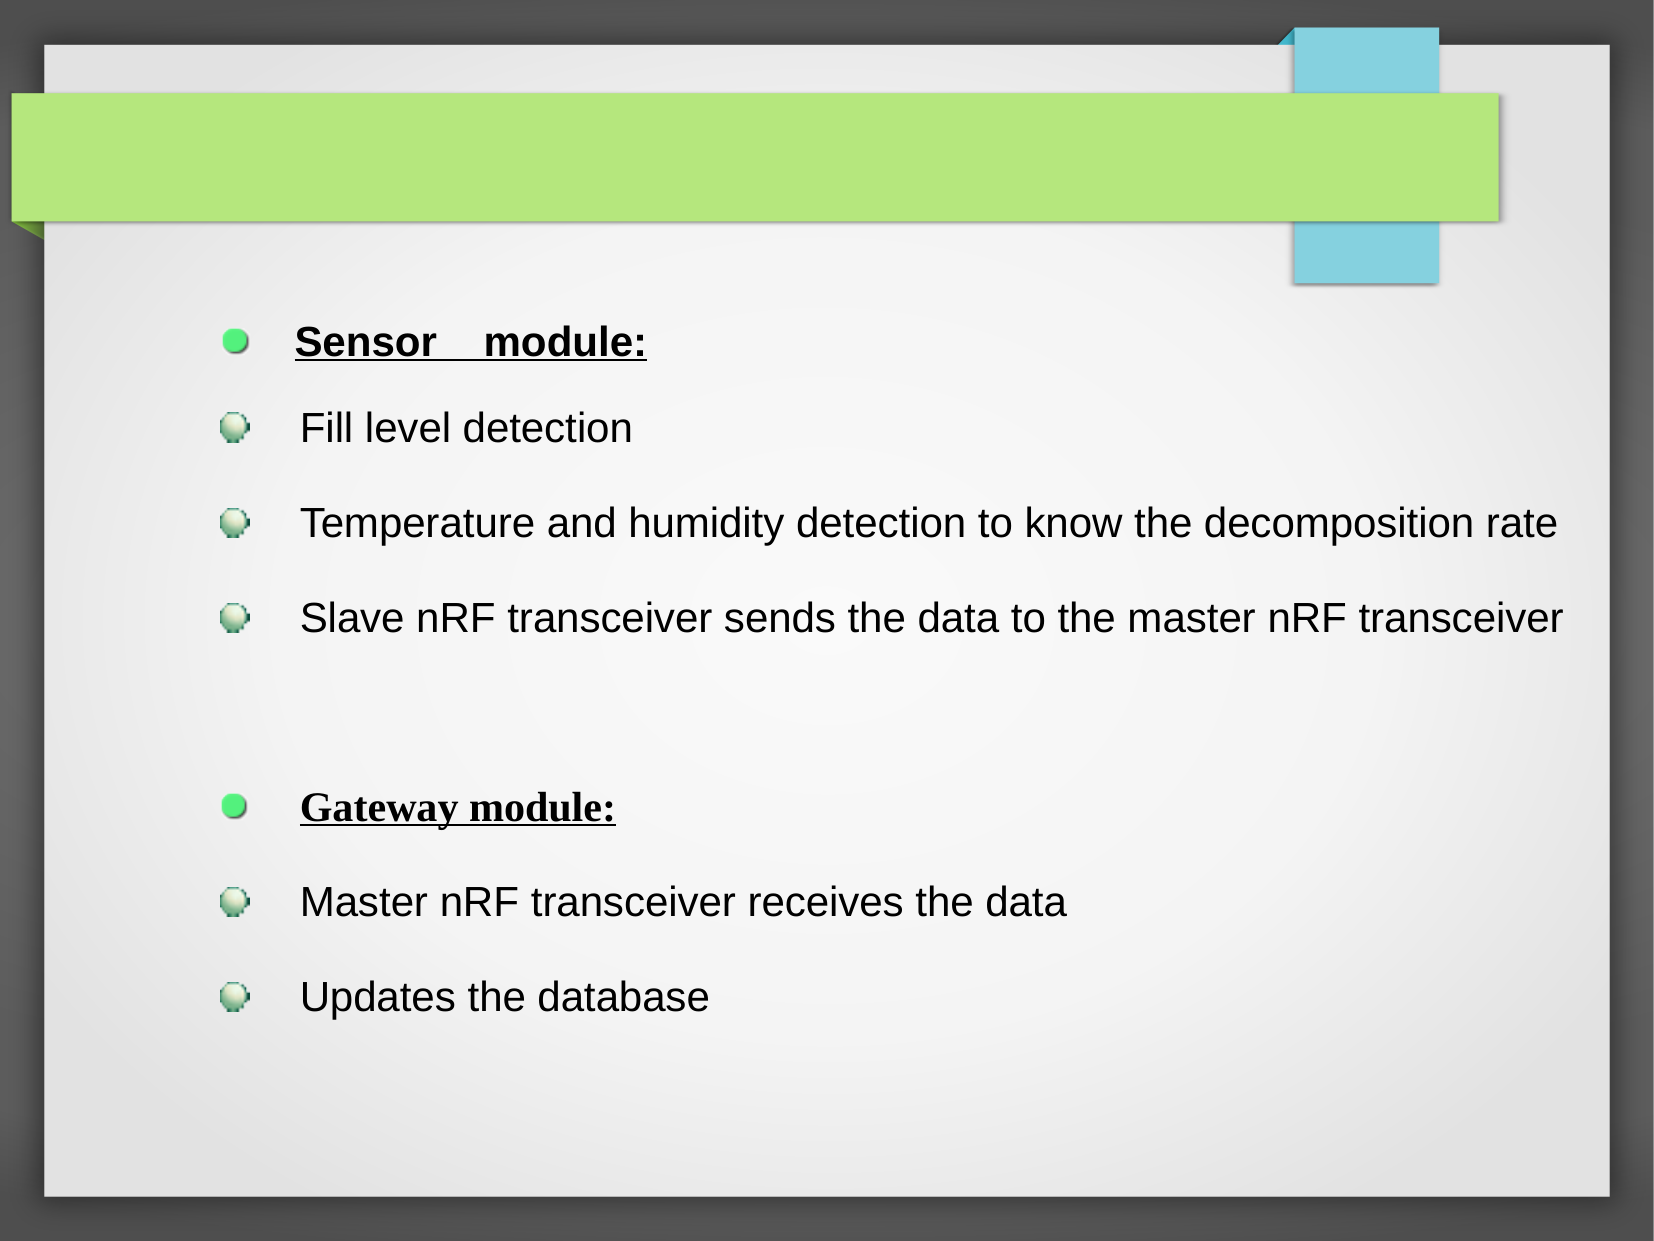

#
 Sensor module:
Fill level detection
Temperature and humidity detection to know the decomposition rate
Slave nRF transceiver sends the data to the master nRF transceiver
Gateway module:
Master nRF transceiver receives the data
Updates the database